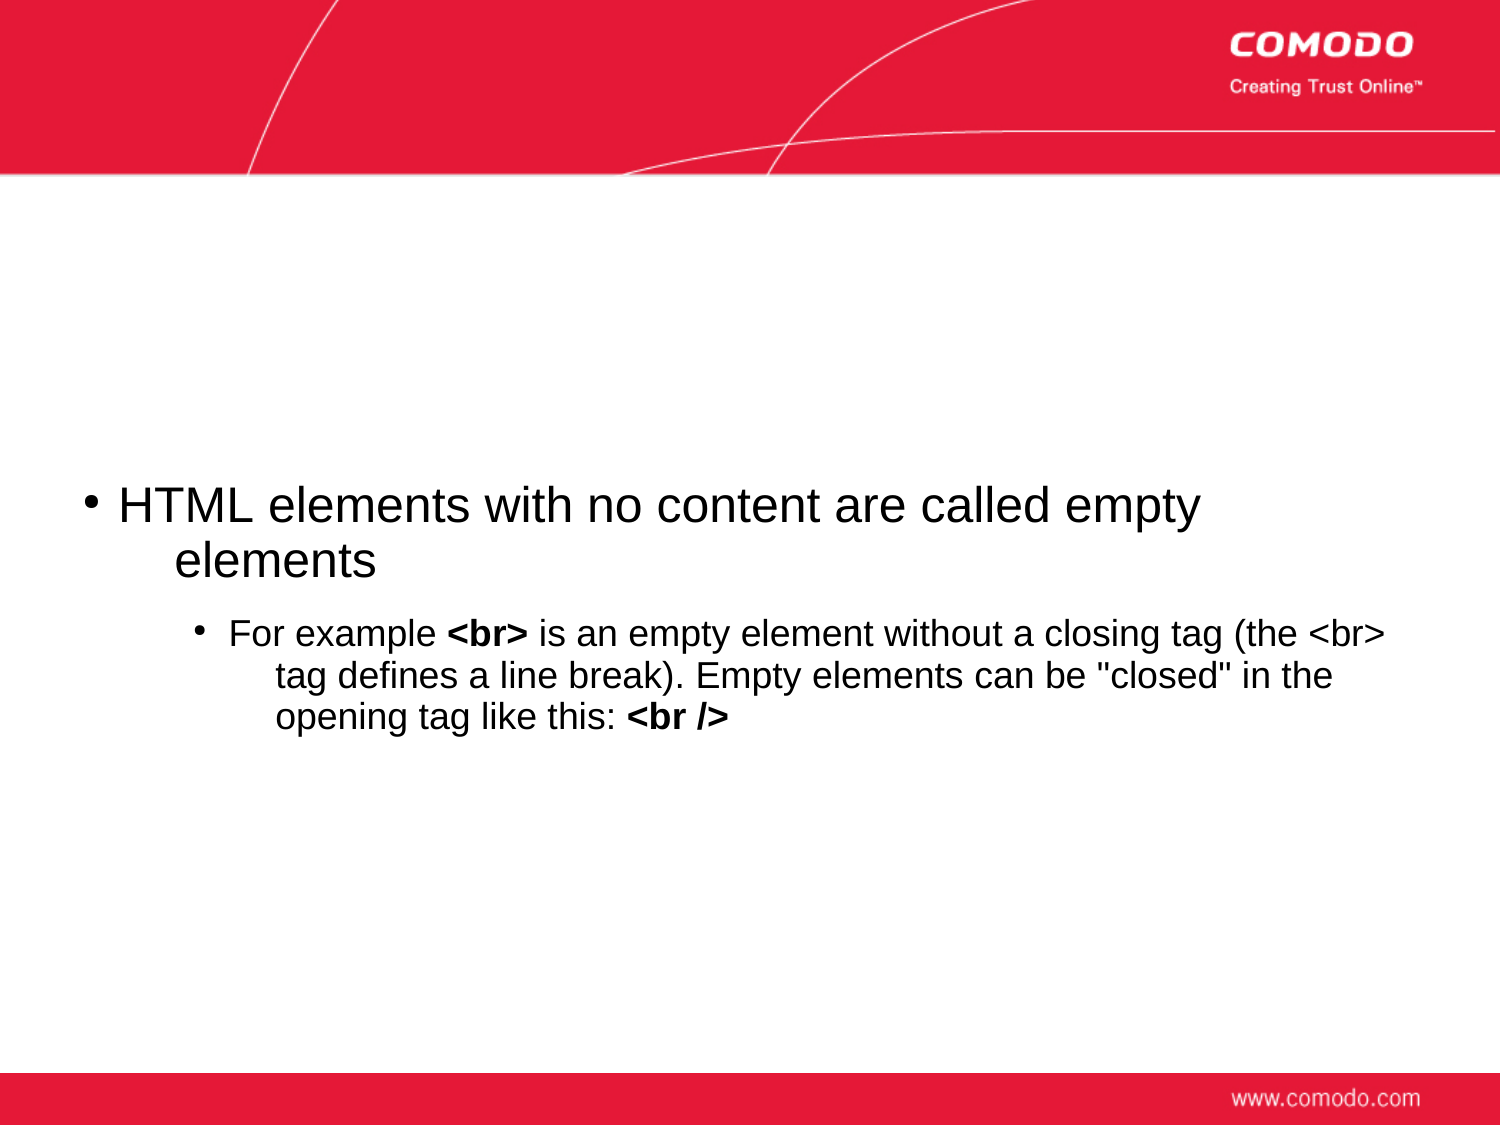

#
HTML elements with no content are called empty elements
For example <br> is an empty element without a closing tag (the <br> tag defines a line break). Empty elements can be "closed" in the opening tag like this: <br />